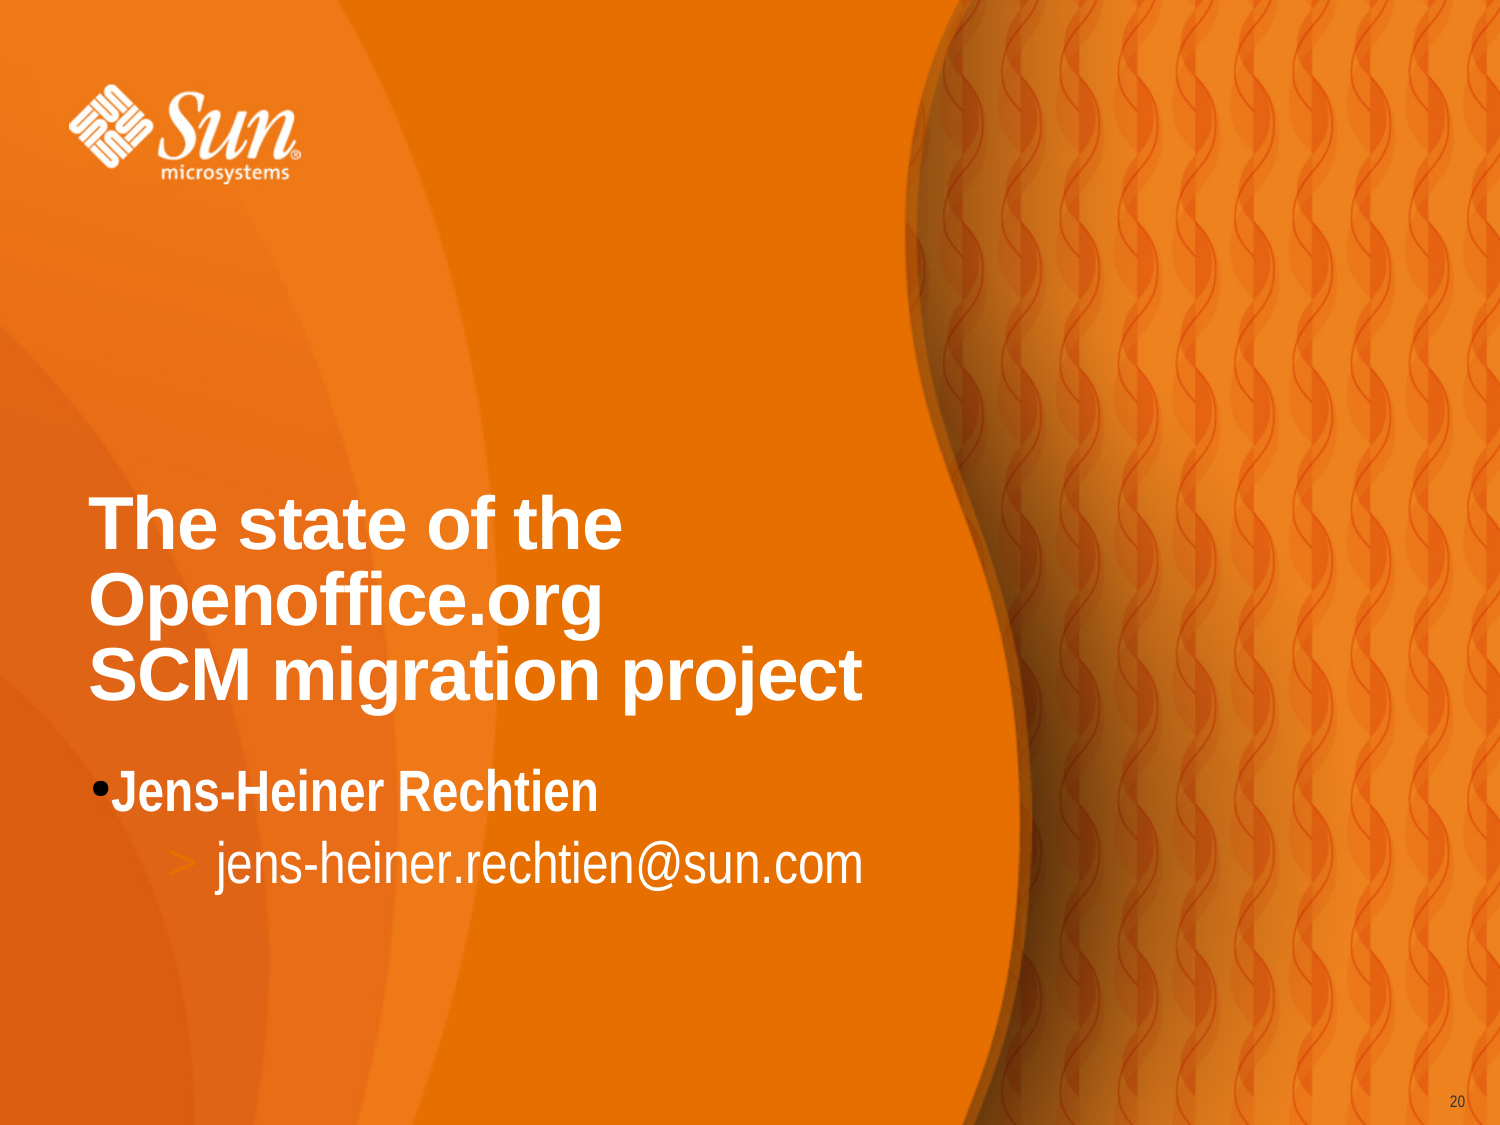

# The state of the Openoffice.org SCM migration project
Jens-Heiner Rechtien
jens-heiner.rechtien@sun.com